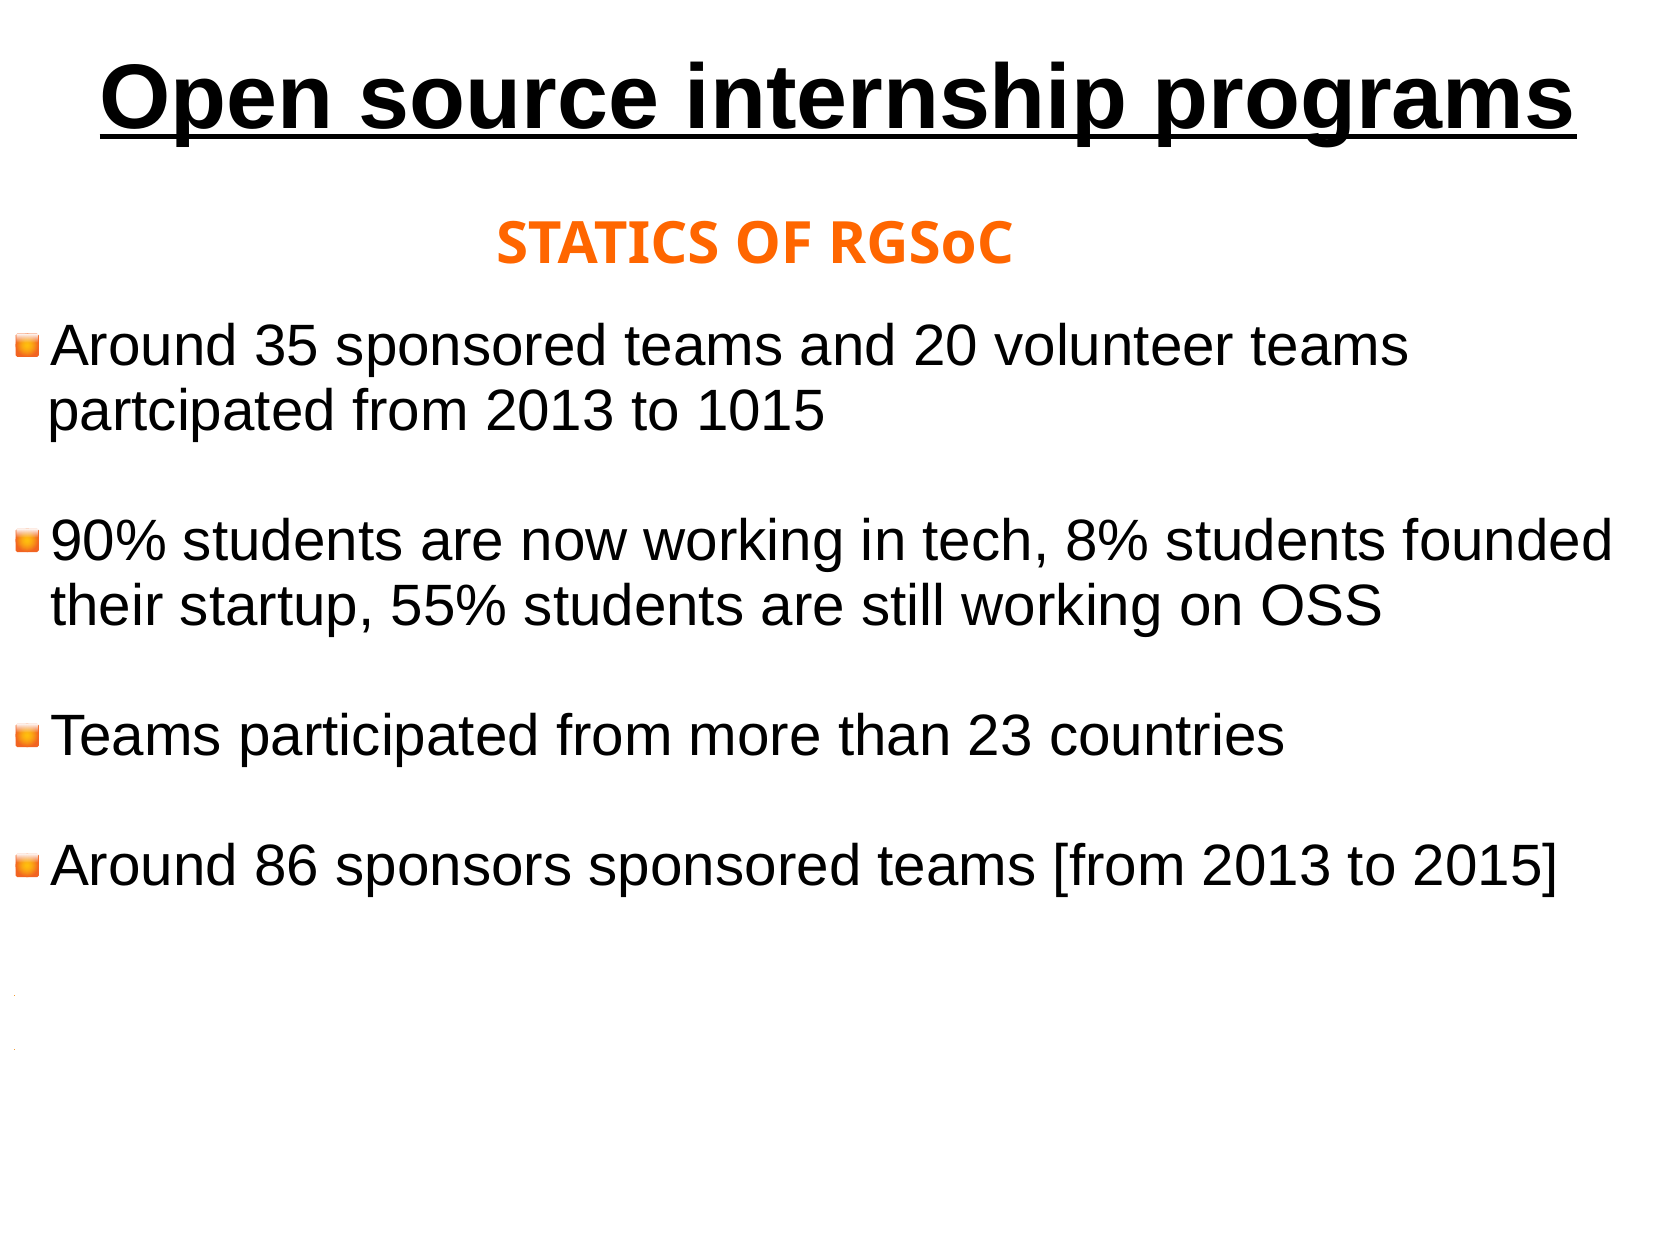

# Open source internship programs
STATICS OF RGSoC
 Around 35 sponsored teams and 20 volunteer teams partcipated from 2013 to 1015
90% students are now working in tech, 8% students founded their startup, 55% students are still working on OSS
Teams participated from more than 23 countries
Around 86 sponsors sponsored teams [from 2013 to 2015]